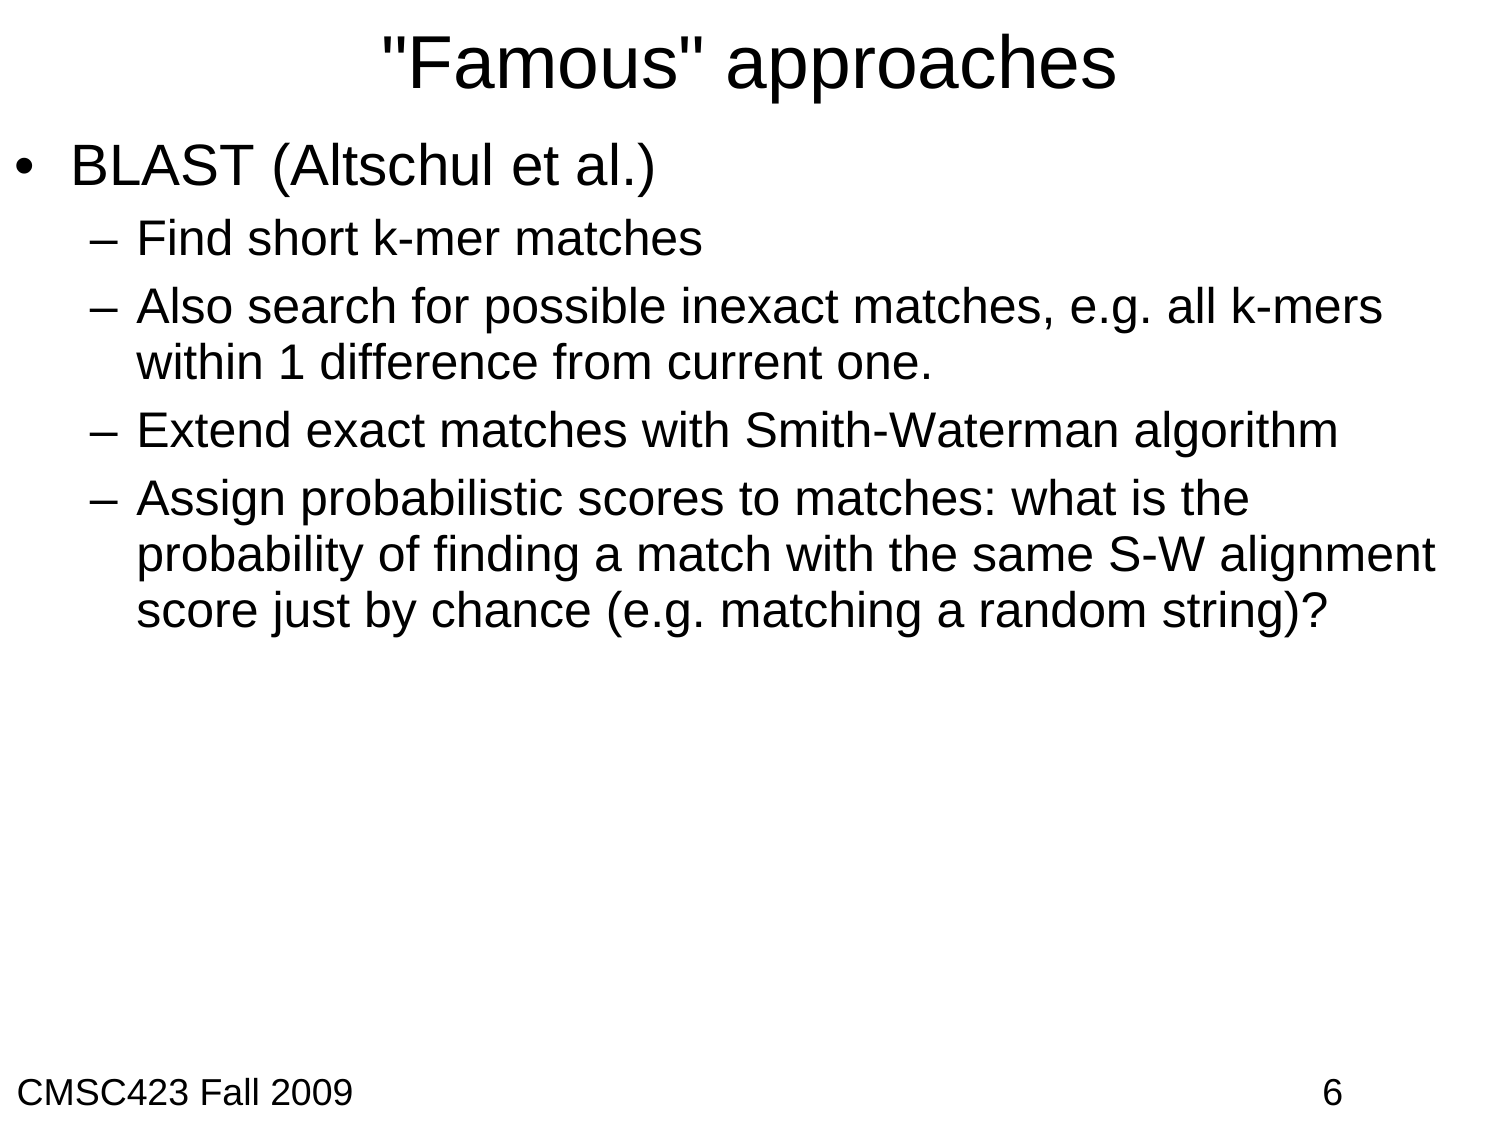

# "Famous" approaches
BLAST (Altschul et al.)
Find short k-mer matches
Also search for possible inexact matches, e.g. all k-mers within 1 difference from current one.
Extend exact matches with Smith-Waterman algorithm
Assign probabilistic scores to matches: what is the probability of finding a match with the same S-W alignment score just by chance (e.g. matching a random string)?
CMSC423 Fall 2009
6